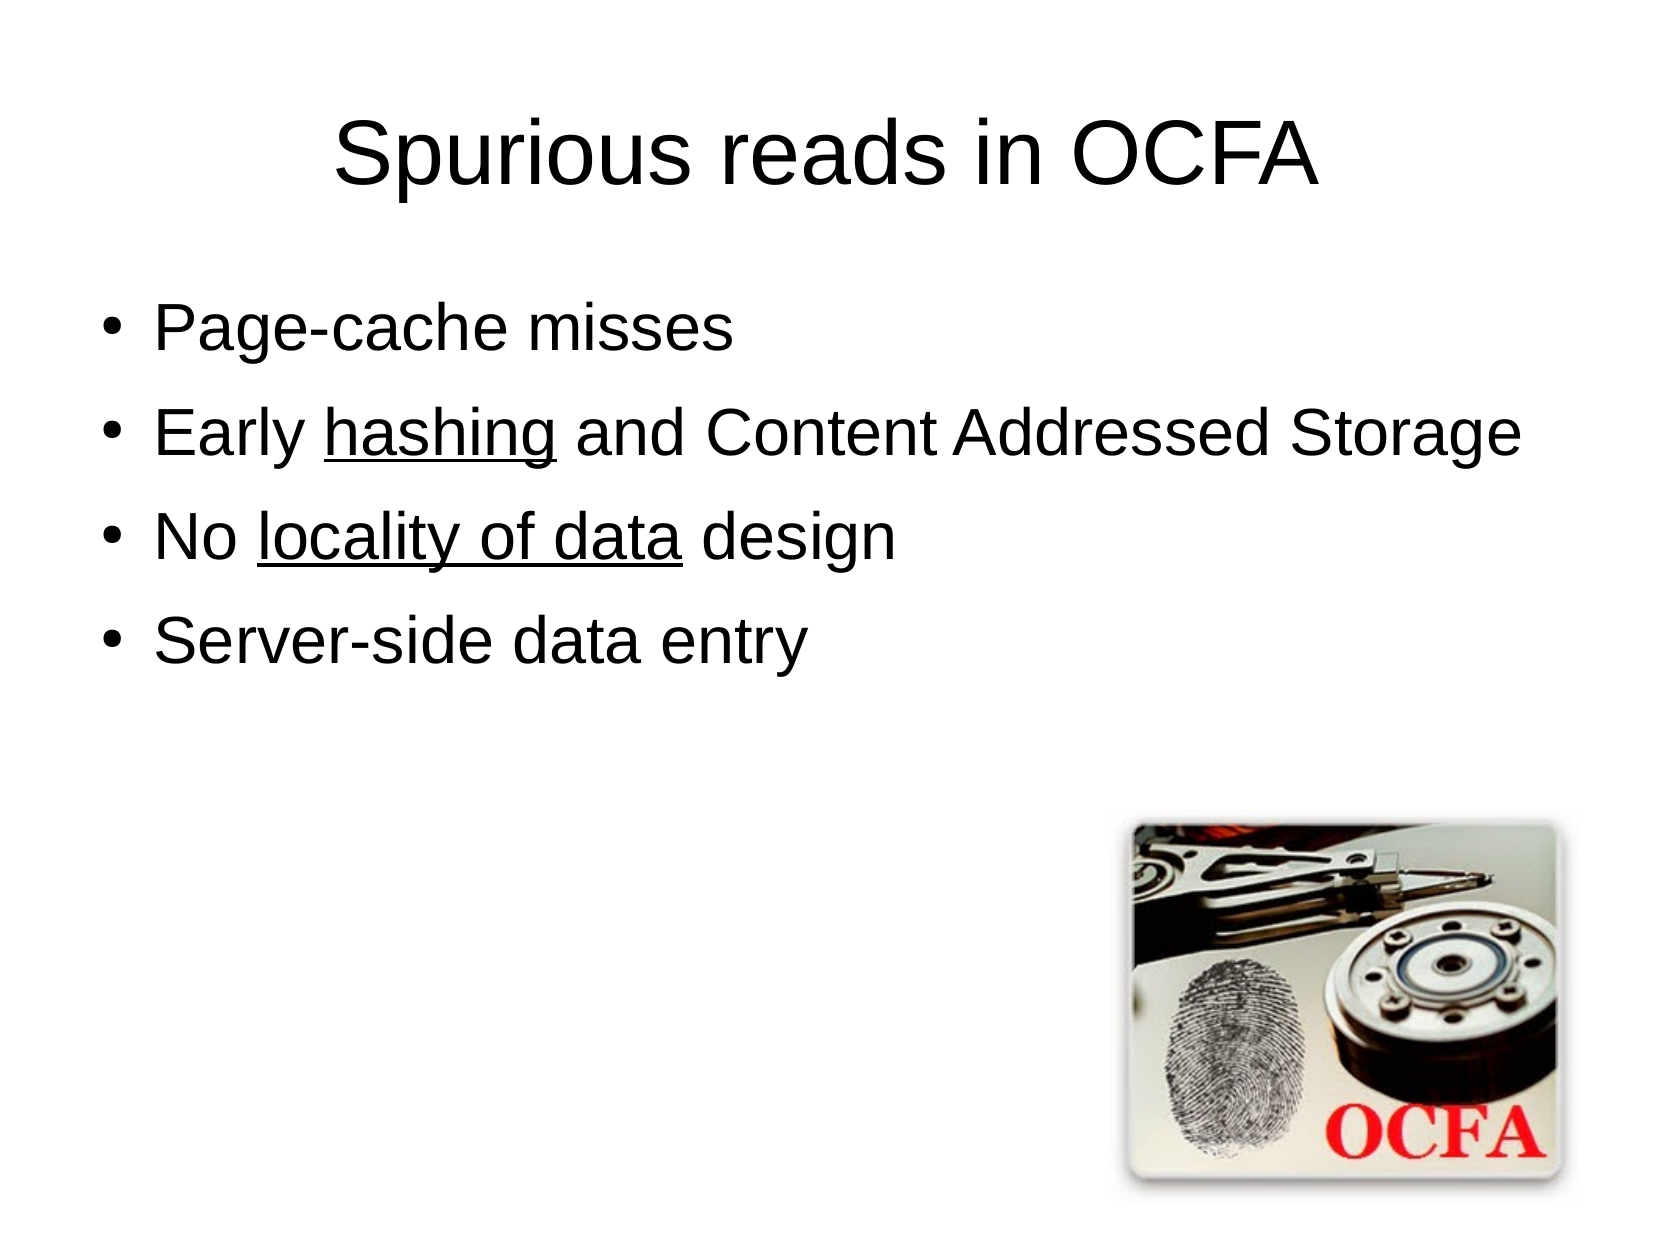

# Spurious reads in OCFA
Page-cache misses
Early hashing and Content Addressed Storage
No locality of data design
Server-side data entry